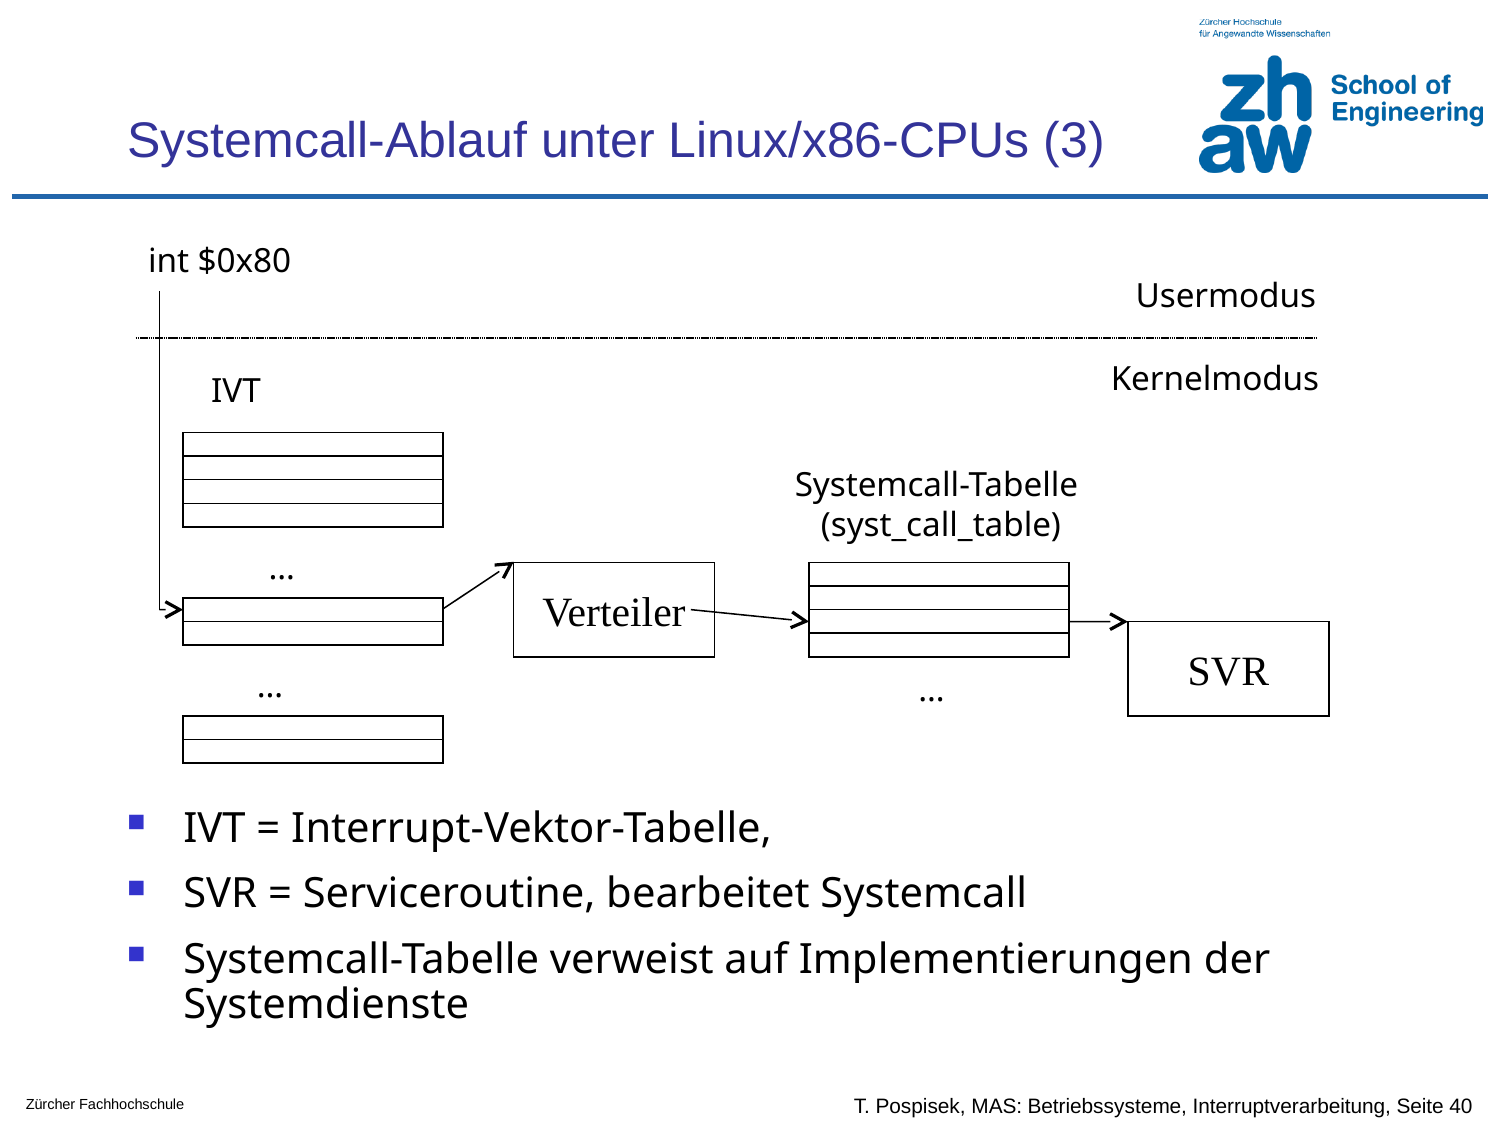

# Systemcall-Ablauf unter Linux/x86-CPUs (3)
int $0x80
Usermodus
Kernelmodus
IVT
Systemcall-Tabelle
(syst_call_table)
…
Verteiler
SVR
…
…
IVT = Interrupt-Vektor-Tabelle,
SVR = Serviceroutine, bearbeitet Systemcall
Systemcall-Tabelle verweist auf Implementierungen der Systemdienste